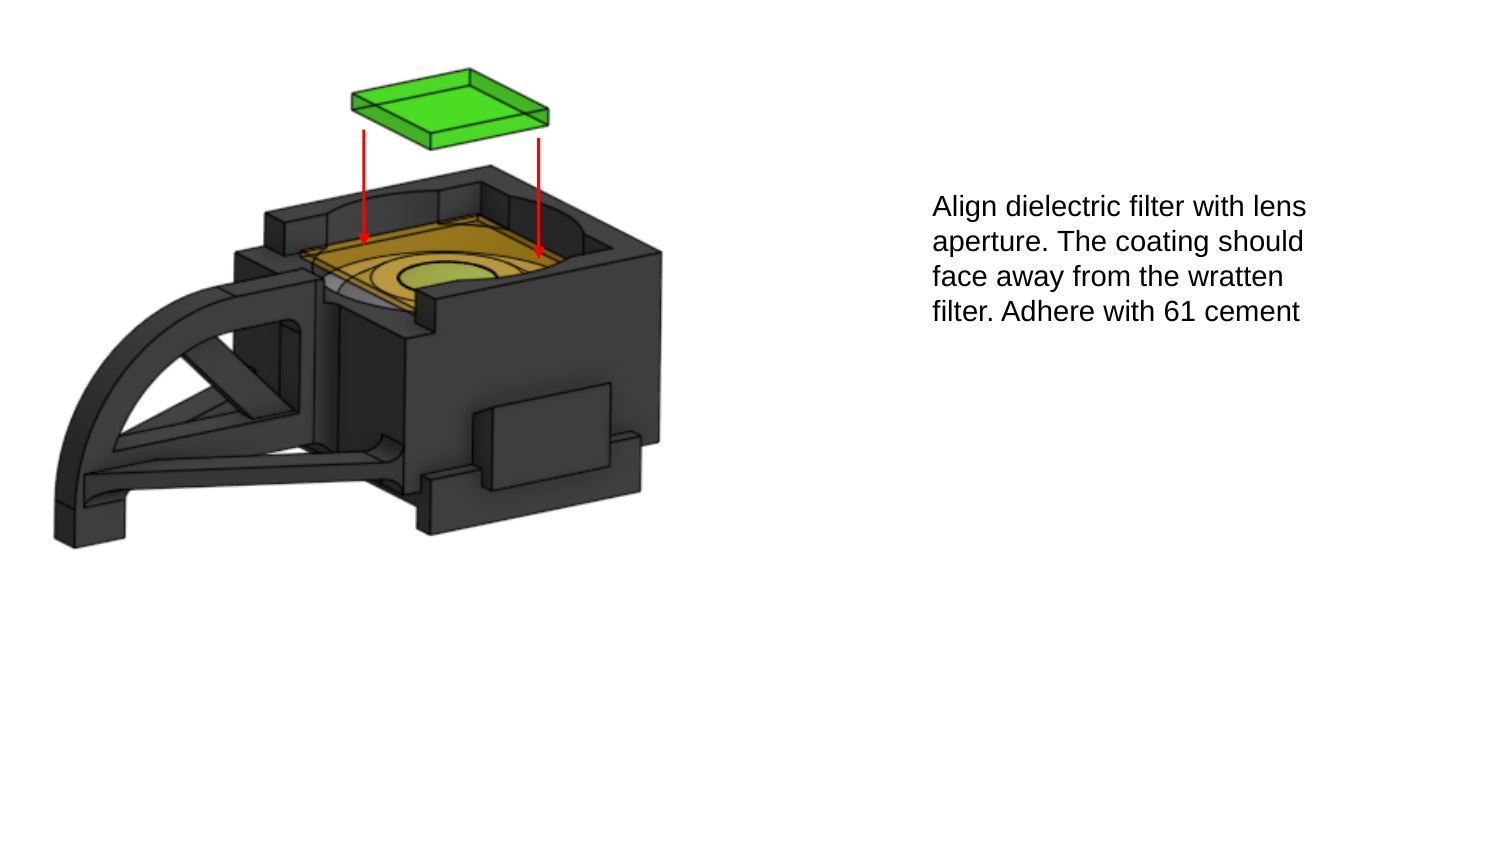

Align dielectric filter with lens aperture. The coating should face away from the wratten filter. Adhere with 61 cement